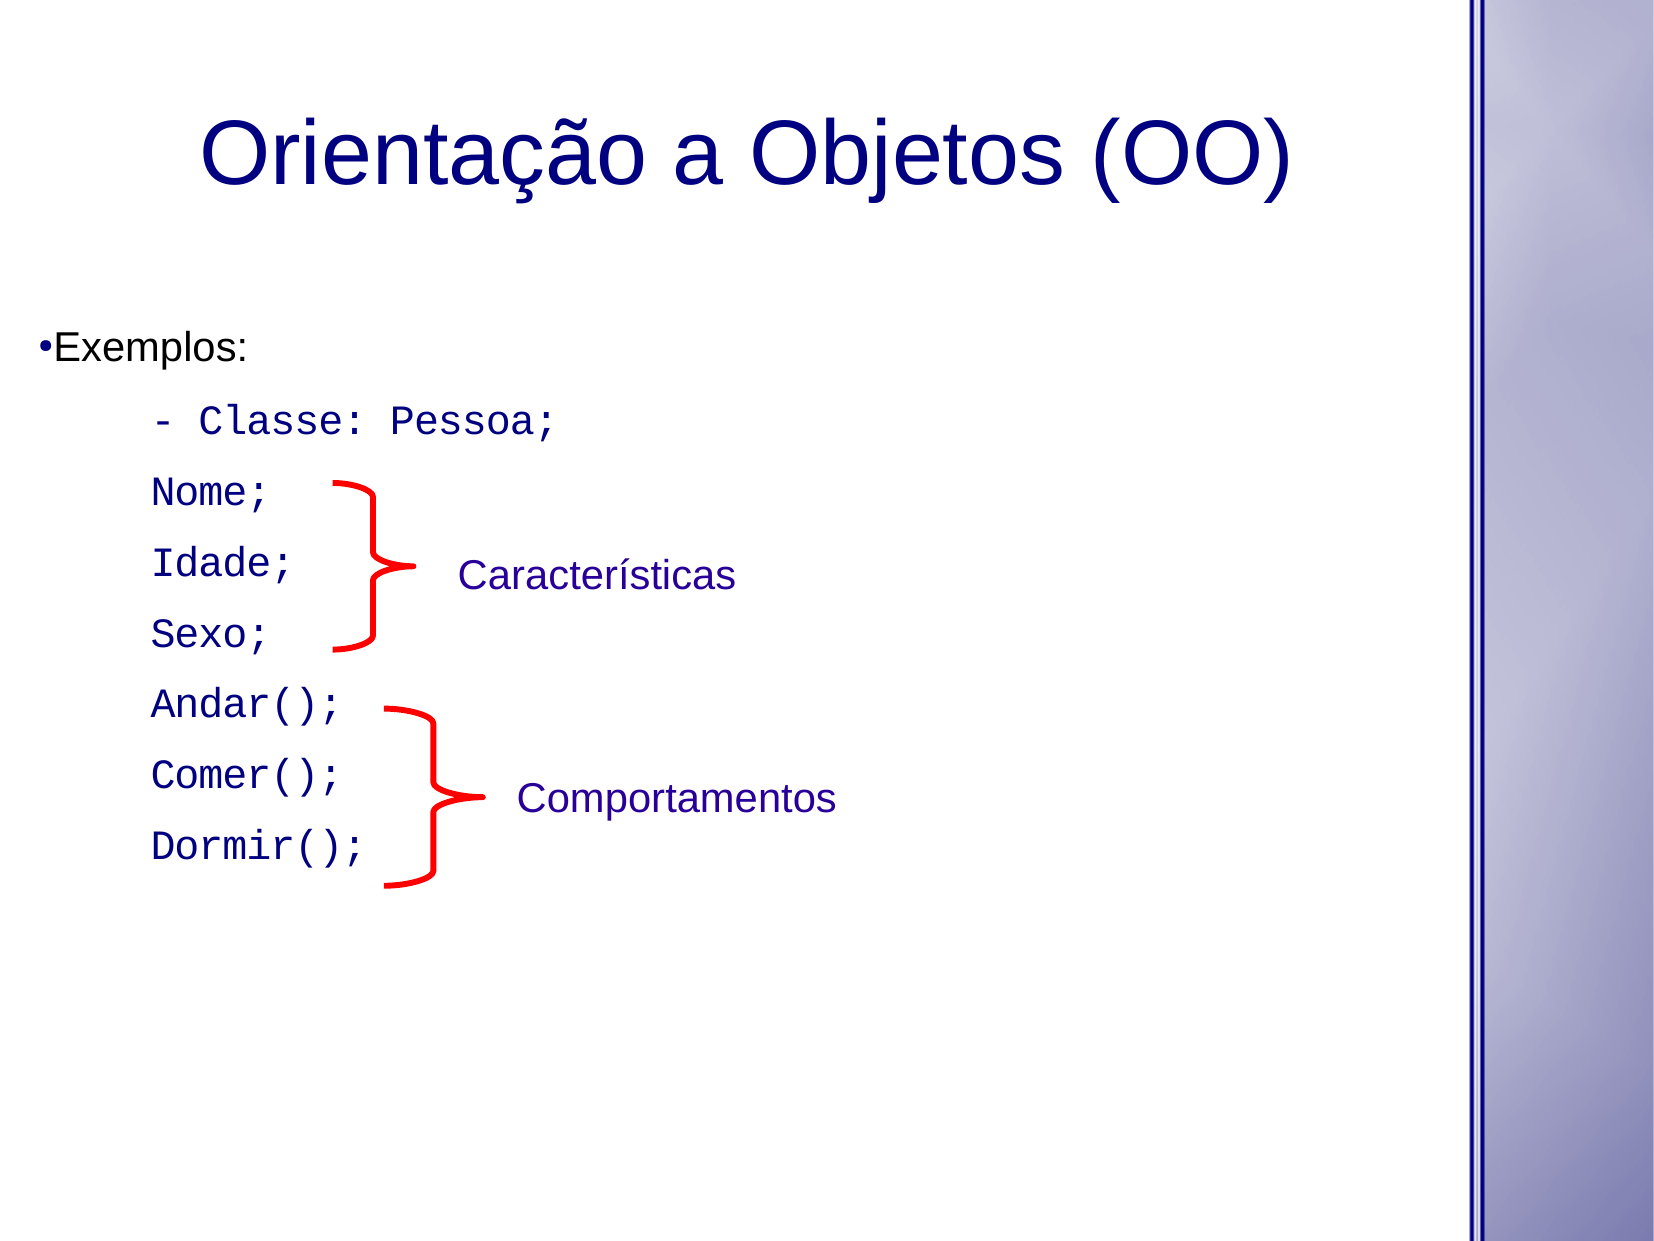

Orientação a Objetos (OO)
# Exemplos:
- Classe: Pessoa;
Nome;
Idade;
Sexo;
Andar();
Comer();
Dormir();
Características
Comportamentos